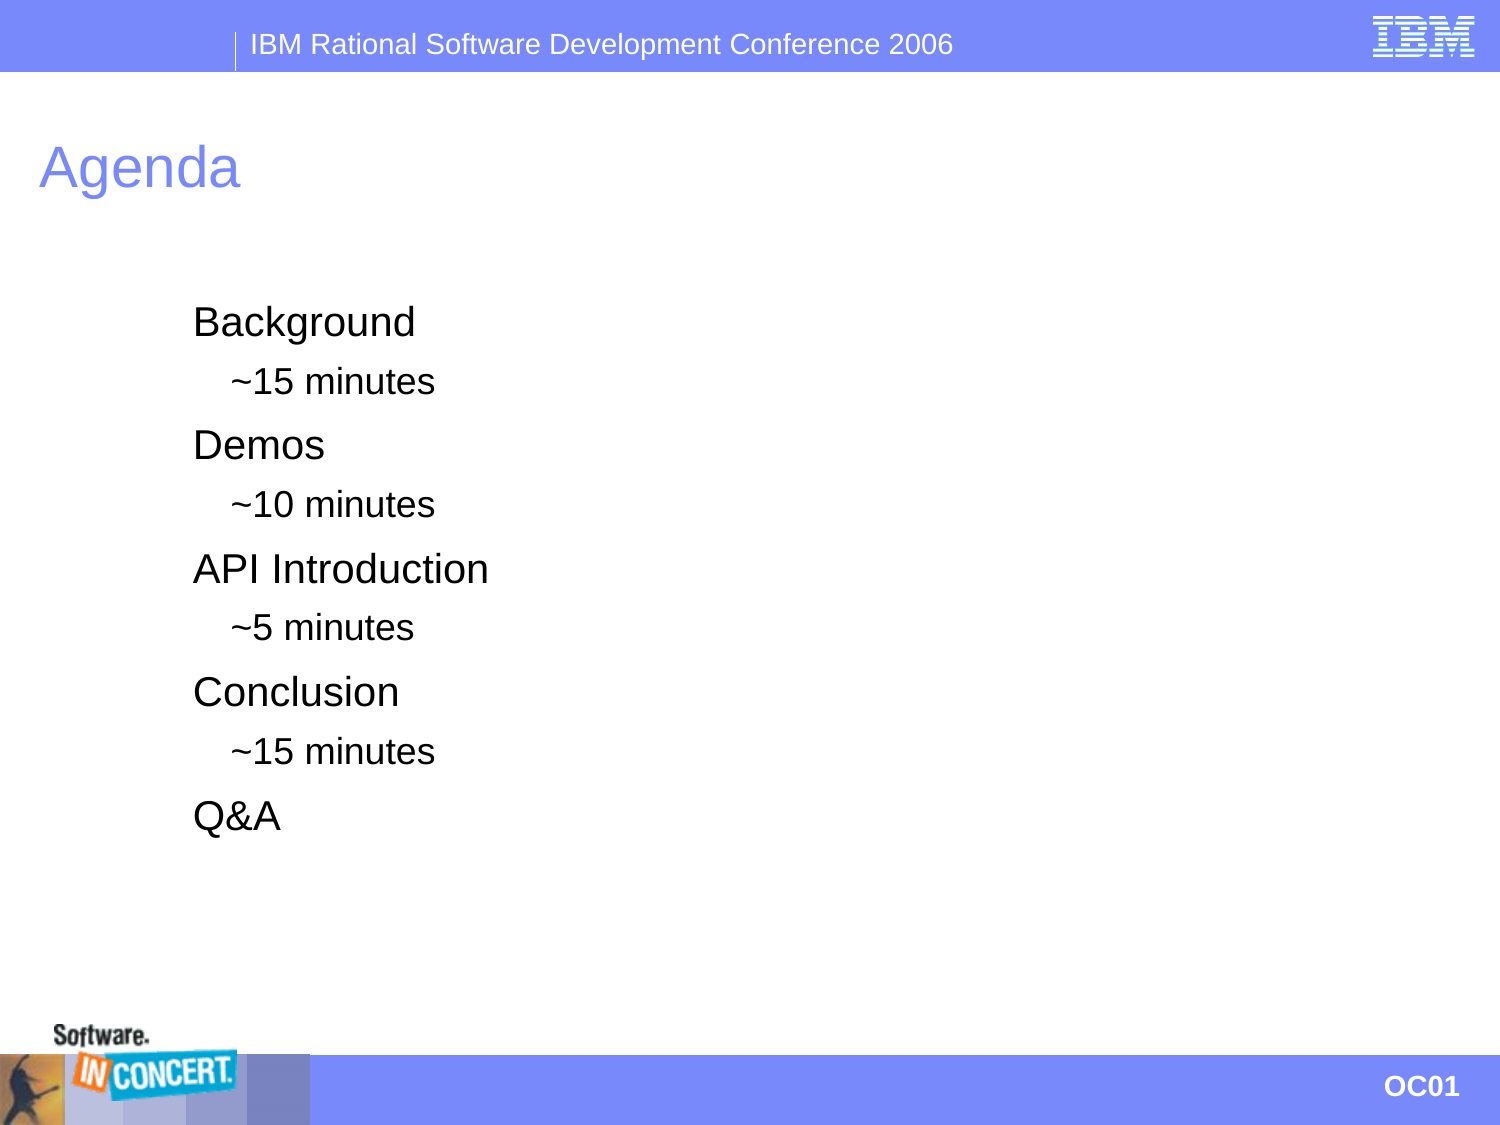

# Agenda
Background
~15 minutes
Demos
~10 minutes
API Introduction
~5 minutes
Conclusion
~15 minutes
Q&A